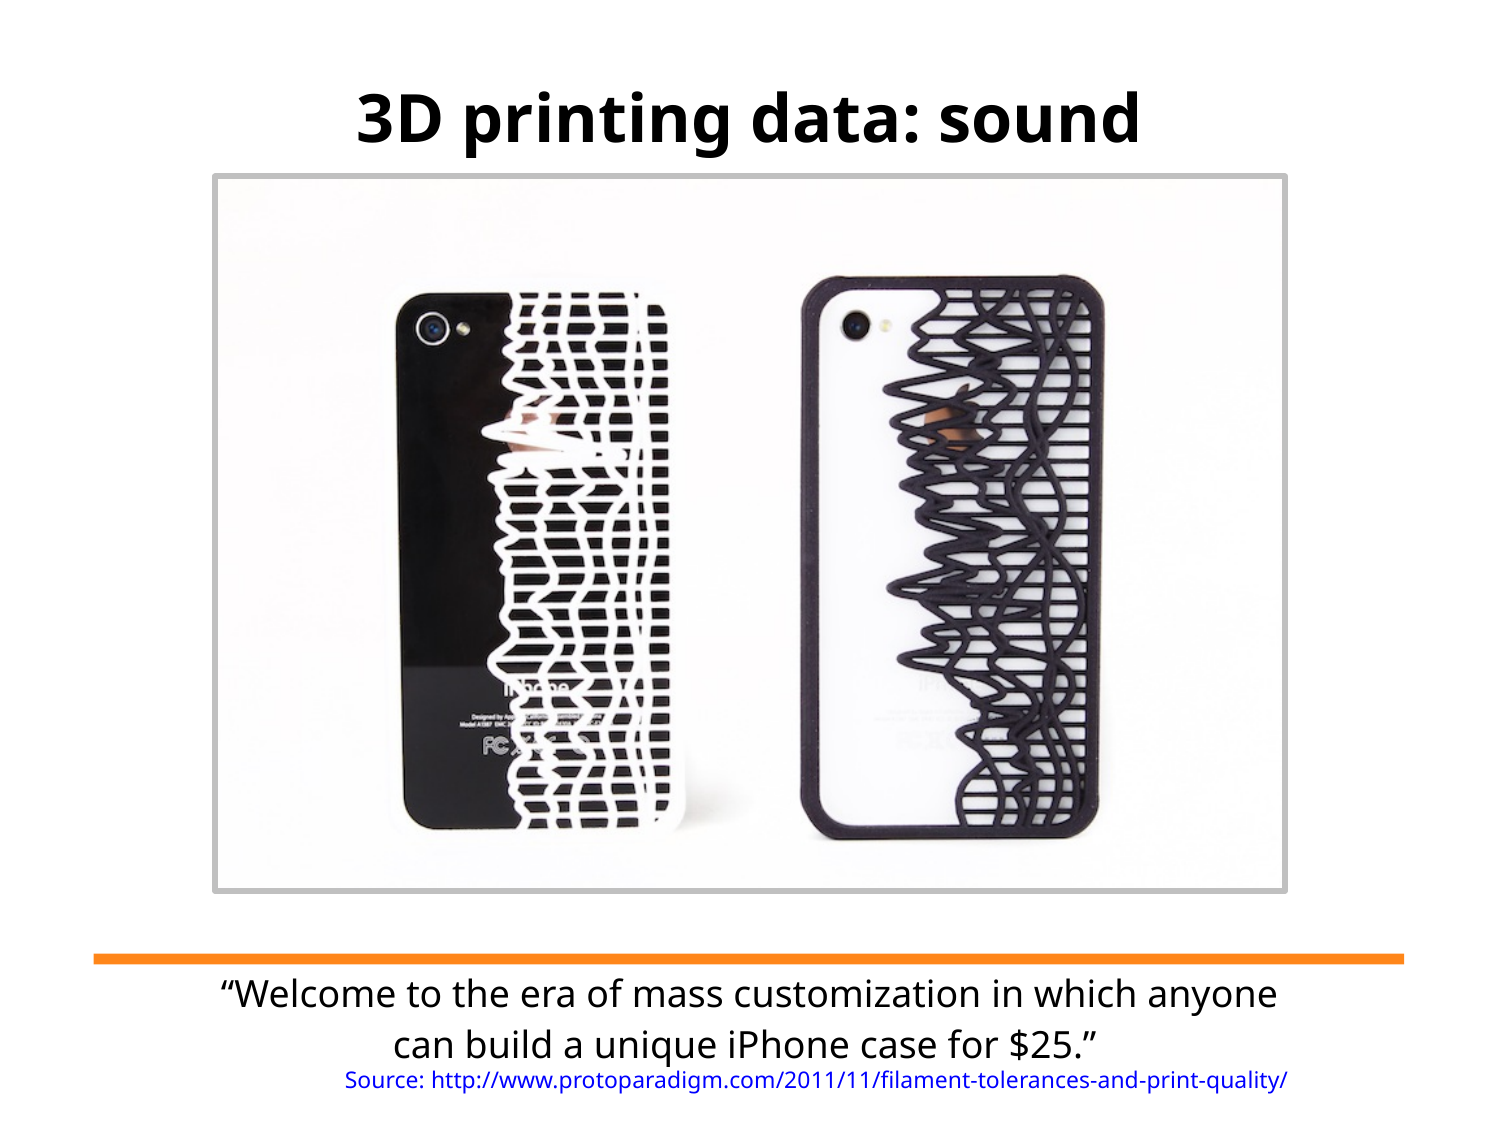

# 3D printing data: sound
“Welcome to the era of mass customization in which anyone can build a unique iPhone case for $25.”
Source: http://www.protoparadigm.com/2011/11/filament-tolerances-and-print-quality/